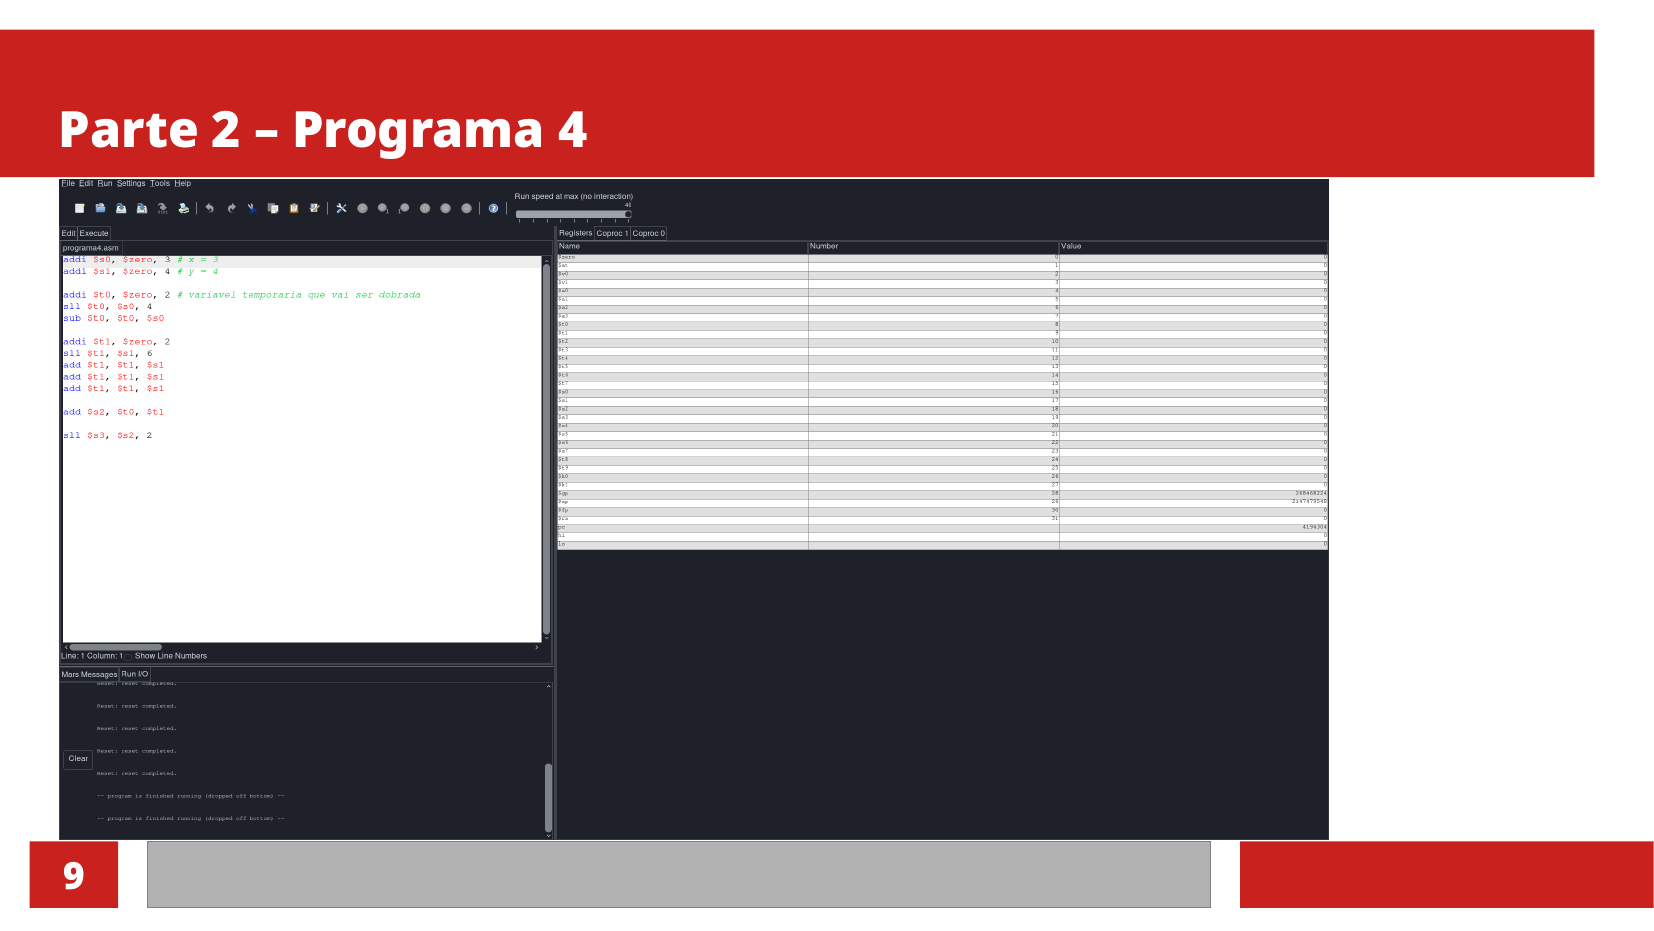

# Parte 2 – Programa 4
9